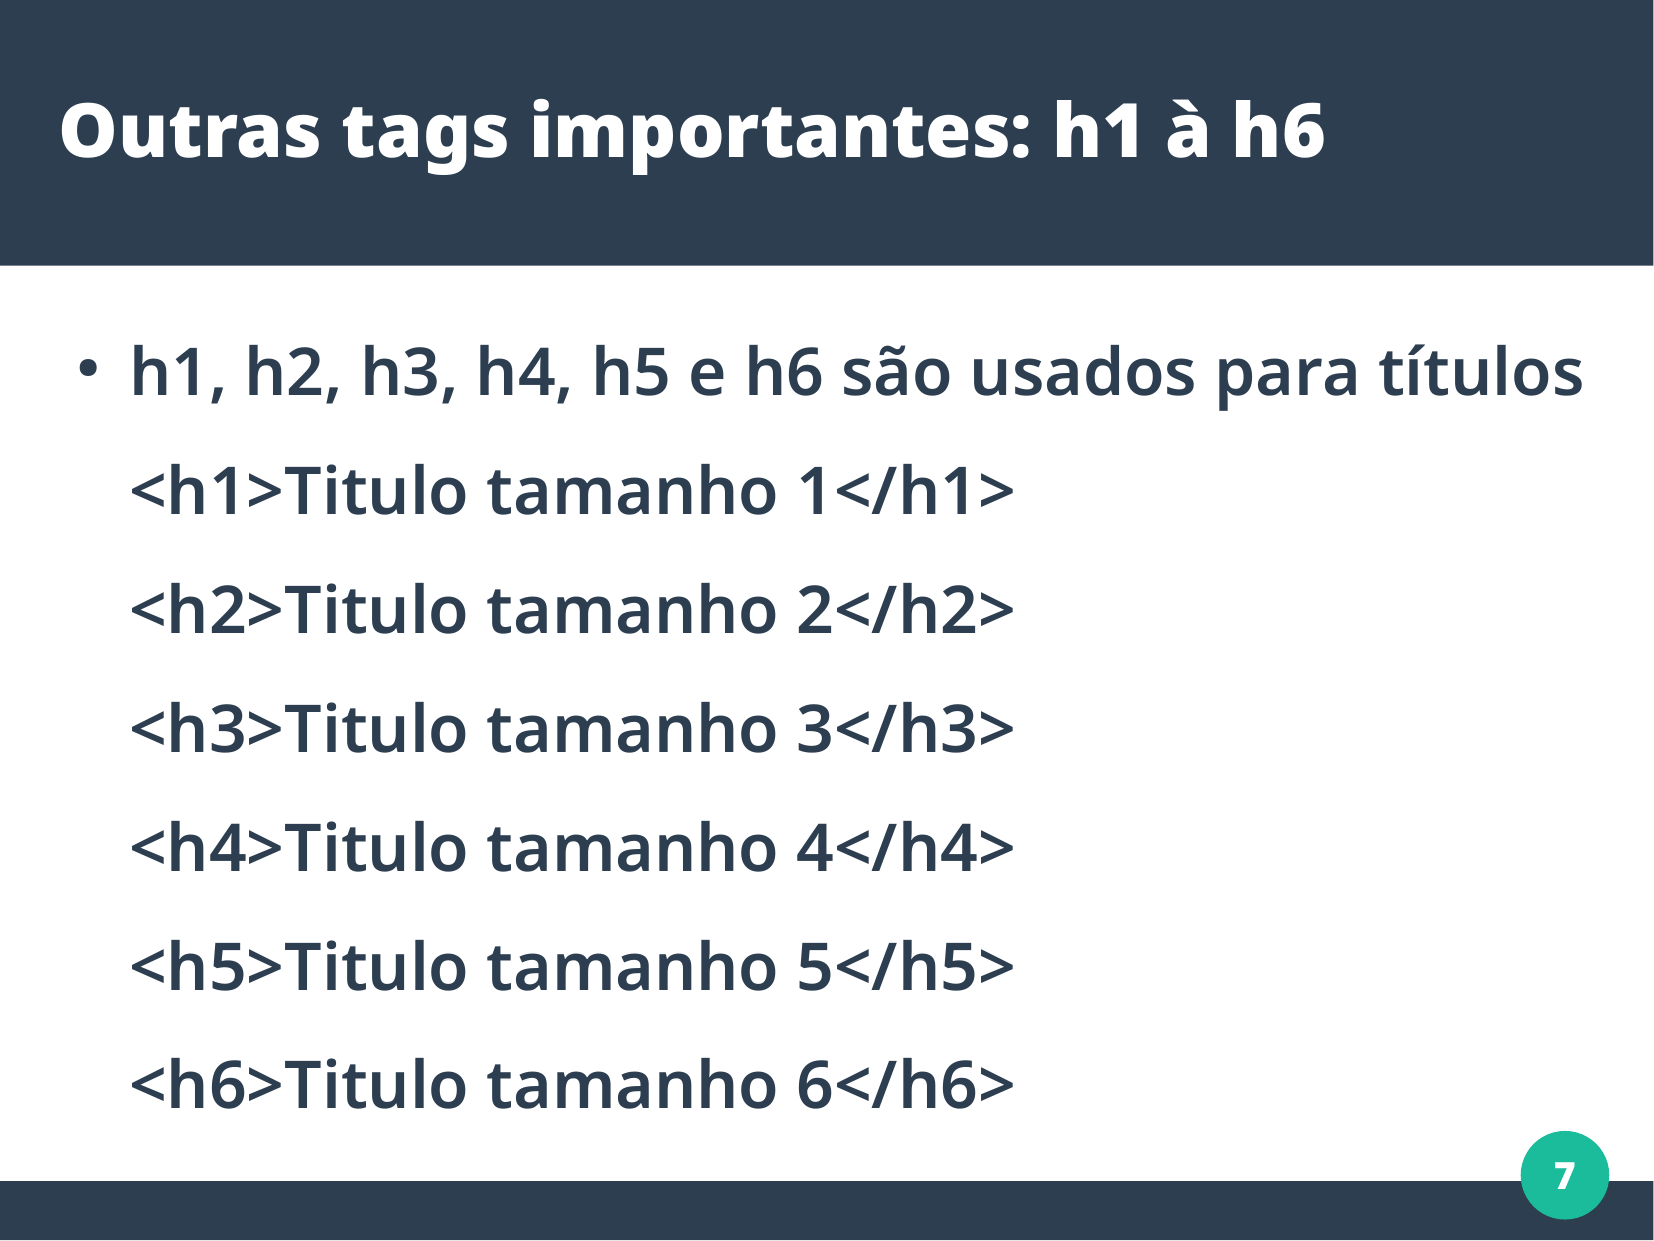

# Outras tags importantes: h1 à h6
h1, h2, h3, h4, h5 e h6 são usados para títulos
<h1>Titulo tamanho 1</h1>
<h2>Titulo tamanho 2</h2>
<h3>Titulo tamanho 3</h3>
<h4>Titulo tamanho 4</h4>
<h5>Titulo tamanho 5</h5>
<h6>Titulo tamanho 6</h6>
7